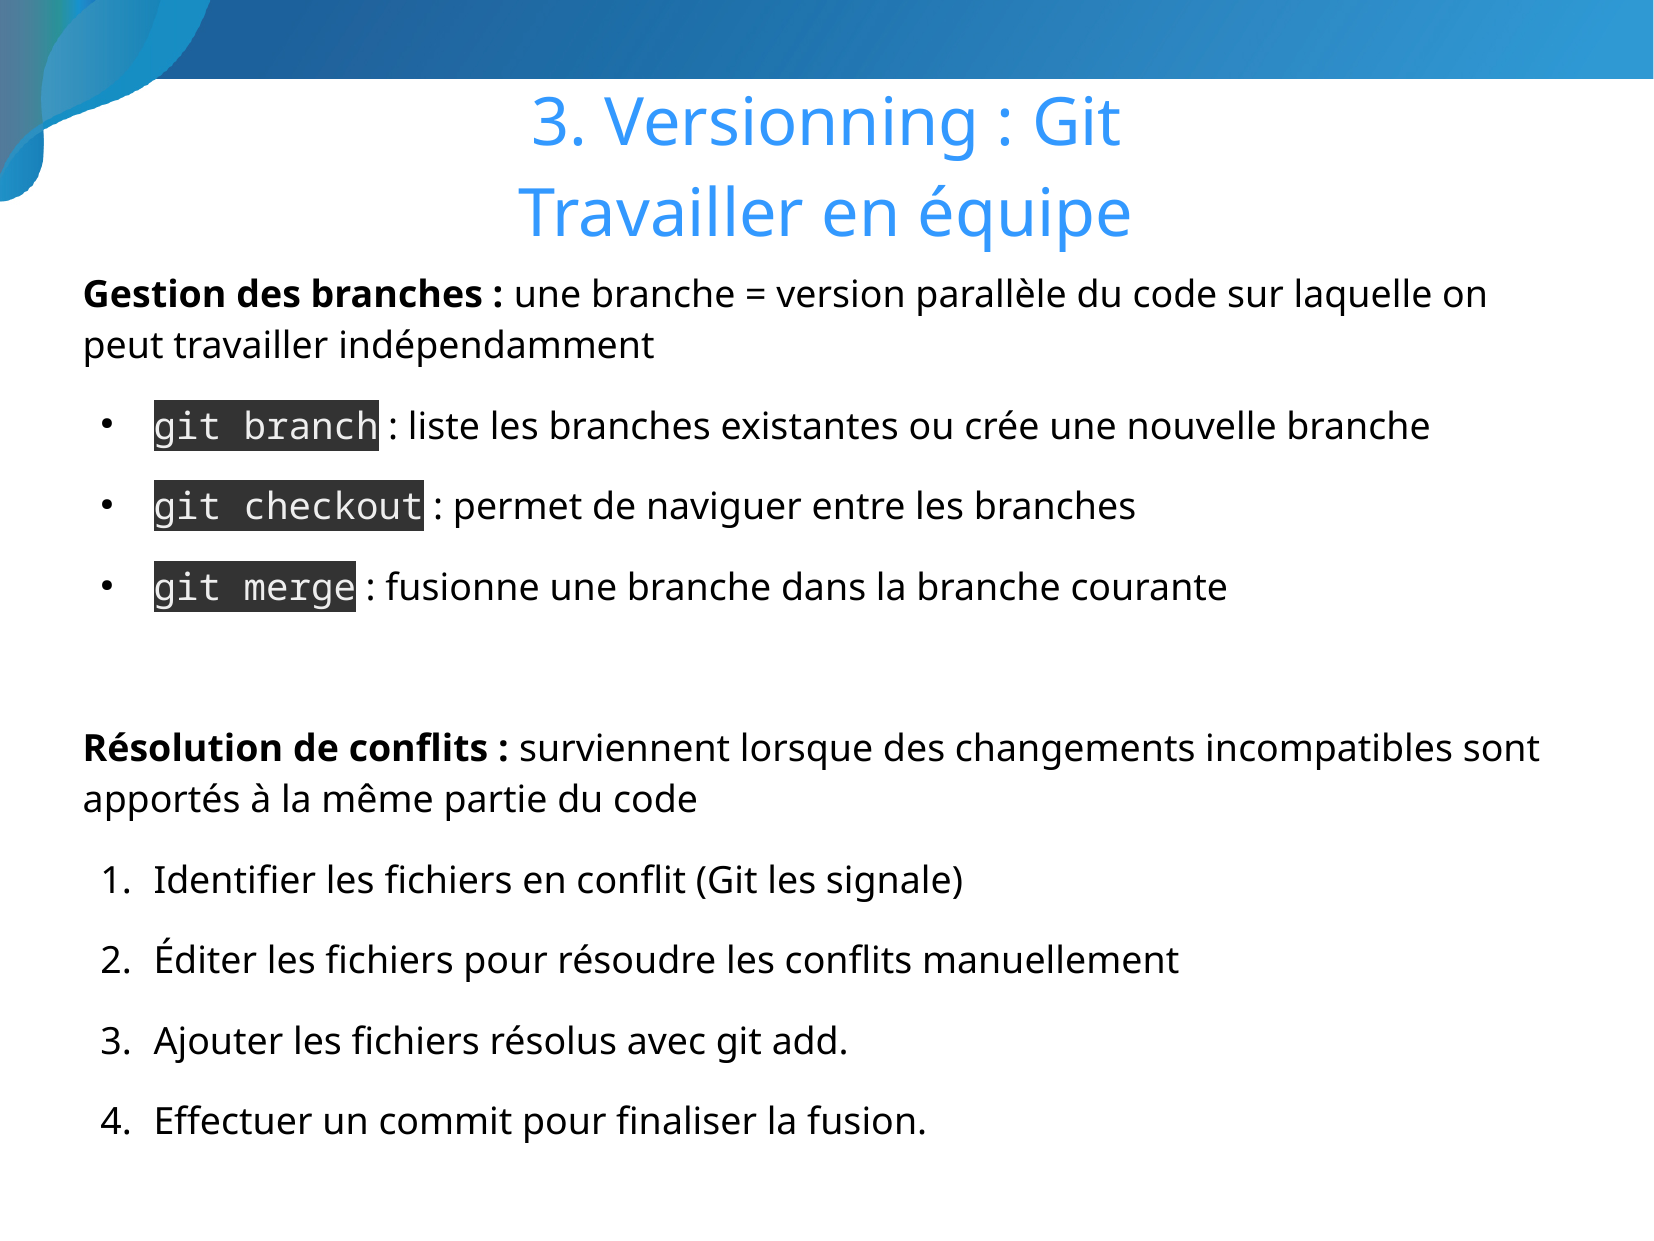

# 3. Versionning : Git Travailler en équipe
Gestion des branches : une branche = version parallèle du code sur laquelle on peut travailler indépendamment
git branch : liste les branches existantes ou crée une nouvelle branche
git checkout : permet de naviguer entre les branches
git merge : fusionne une branche dans la branche courante
Résolution de conflits : surviennent lorsque des changements incompatibles sont apportés à la même partie du code
Identifier les fichiers en conflit (Git les signale)
Éditer les fichiers pour résoudre les conflits manuellement
Ajouter les fichiers résolus avec git add.
Effectuer un commit pour finaliser la fusion.